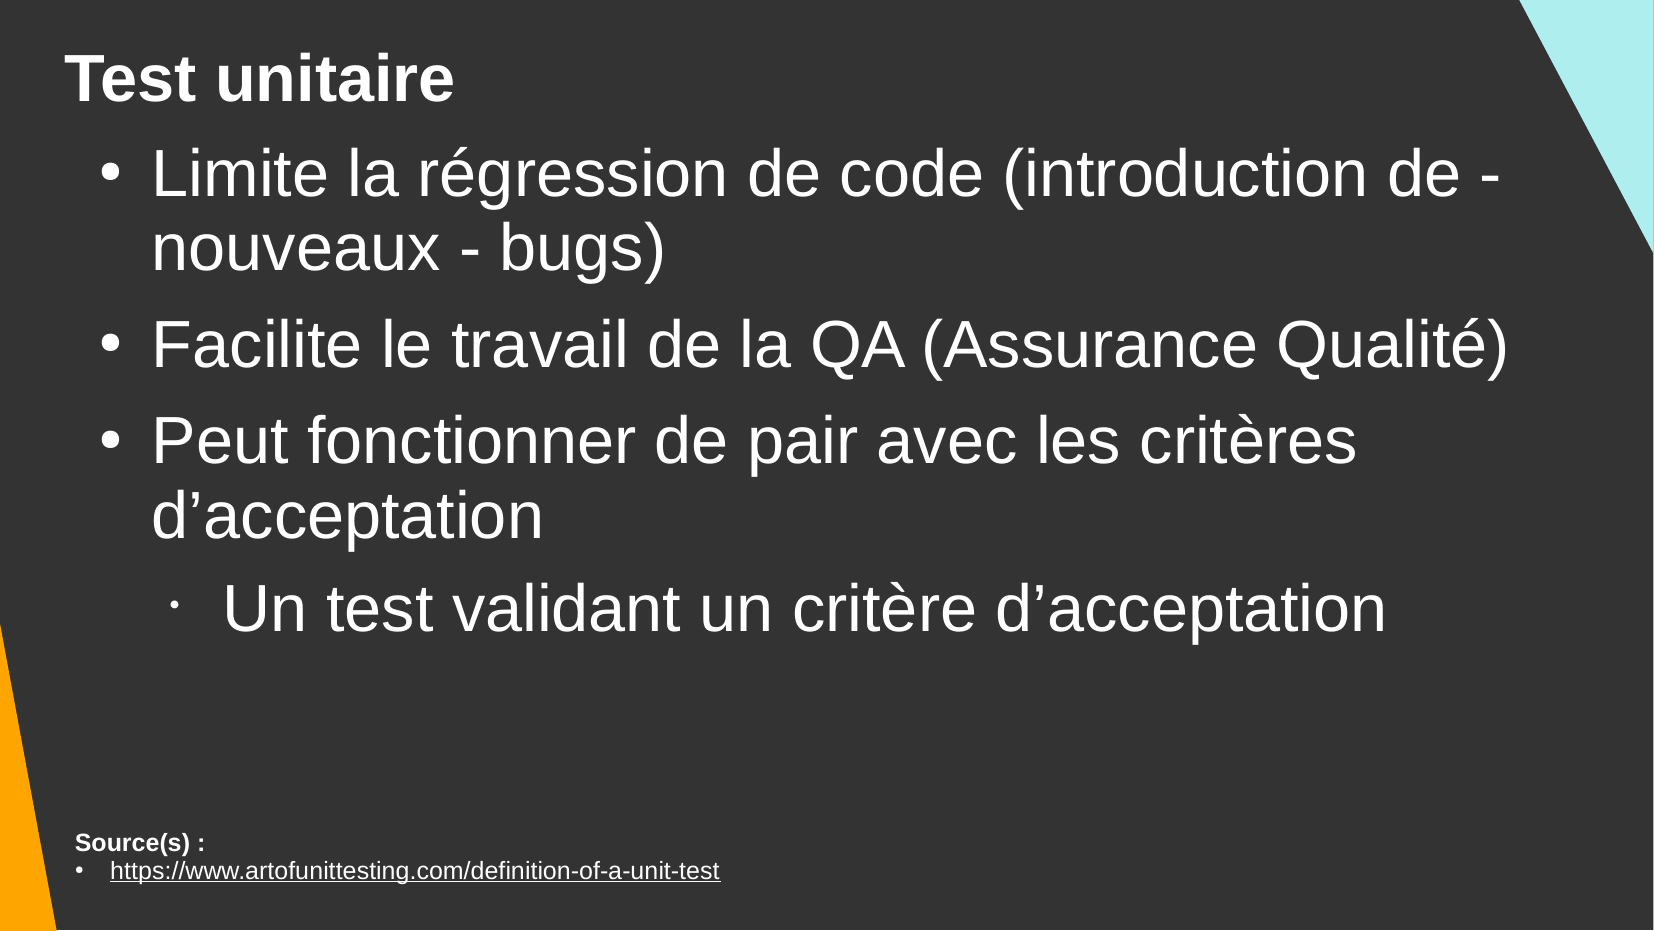

# Test unitaire
Limite la régression de code (introduction de -nouveaux - bugs)
Facilite le travail de la QA (Assurance Qualité)
Peut fonctionner de pair avec les critères d’acceptation
Un test validant un critère d’acceptation
Source(s) :
https://www.artofunittesting.com/definition-of-a-unit-test